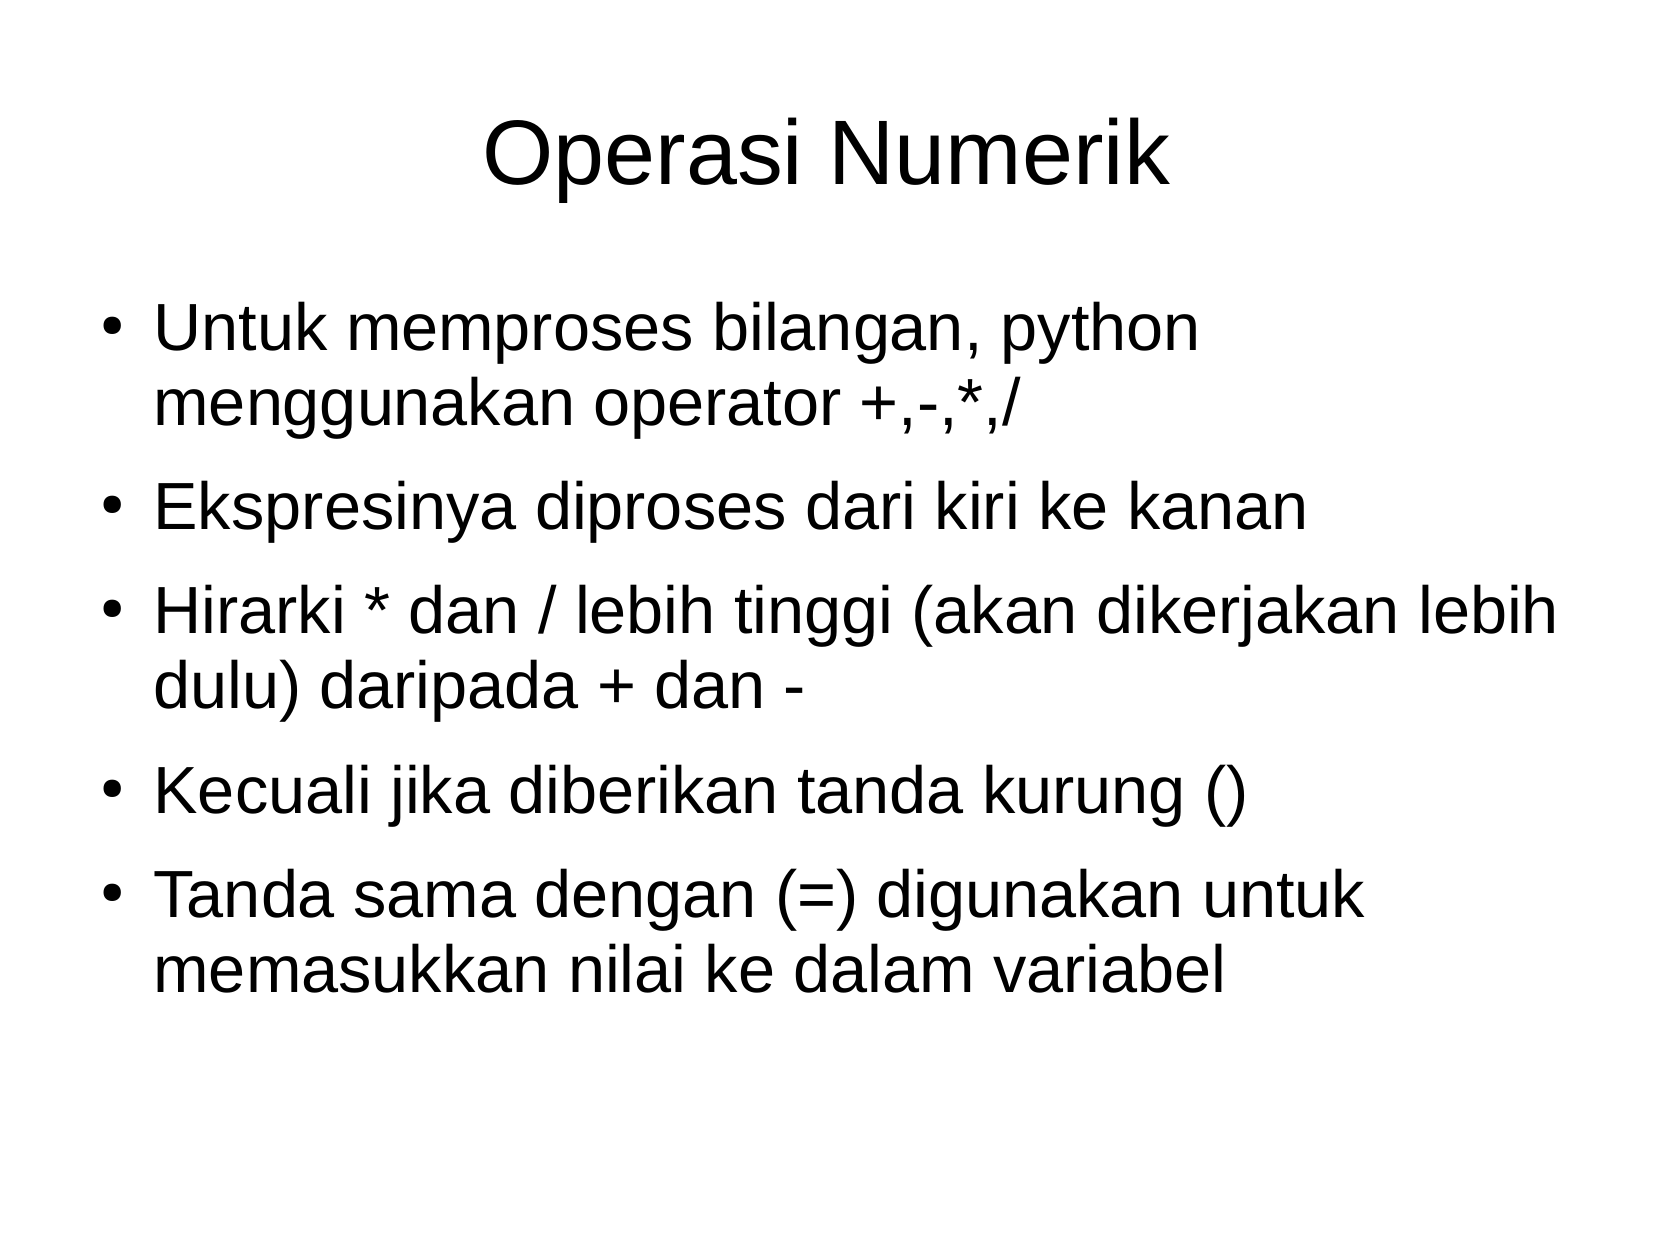

# Operasi Numerik
Untuk memproses bilangan, python menggunakan operator +,-,*,/
Ekspresinya diproses dari kiri ke kanan
Hirarki * dan / lebih tinggi (akan dikerjakan lebih dulu) daripada + dan -
Kecuali jika diberikan tanda kurung ()
Tanda sama dengan (=) digunakan untuk memasukkan nilai ke dalam variabel